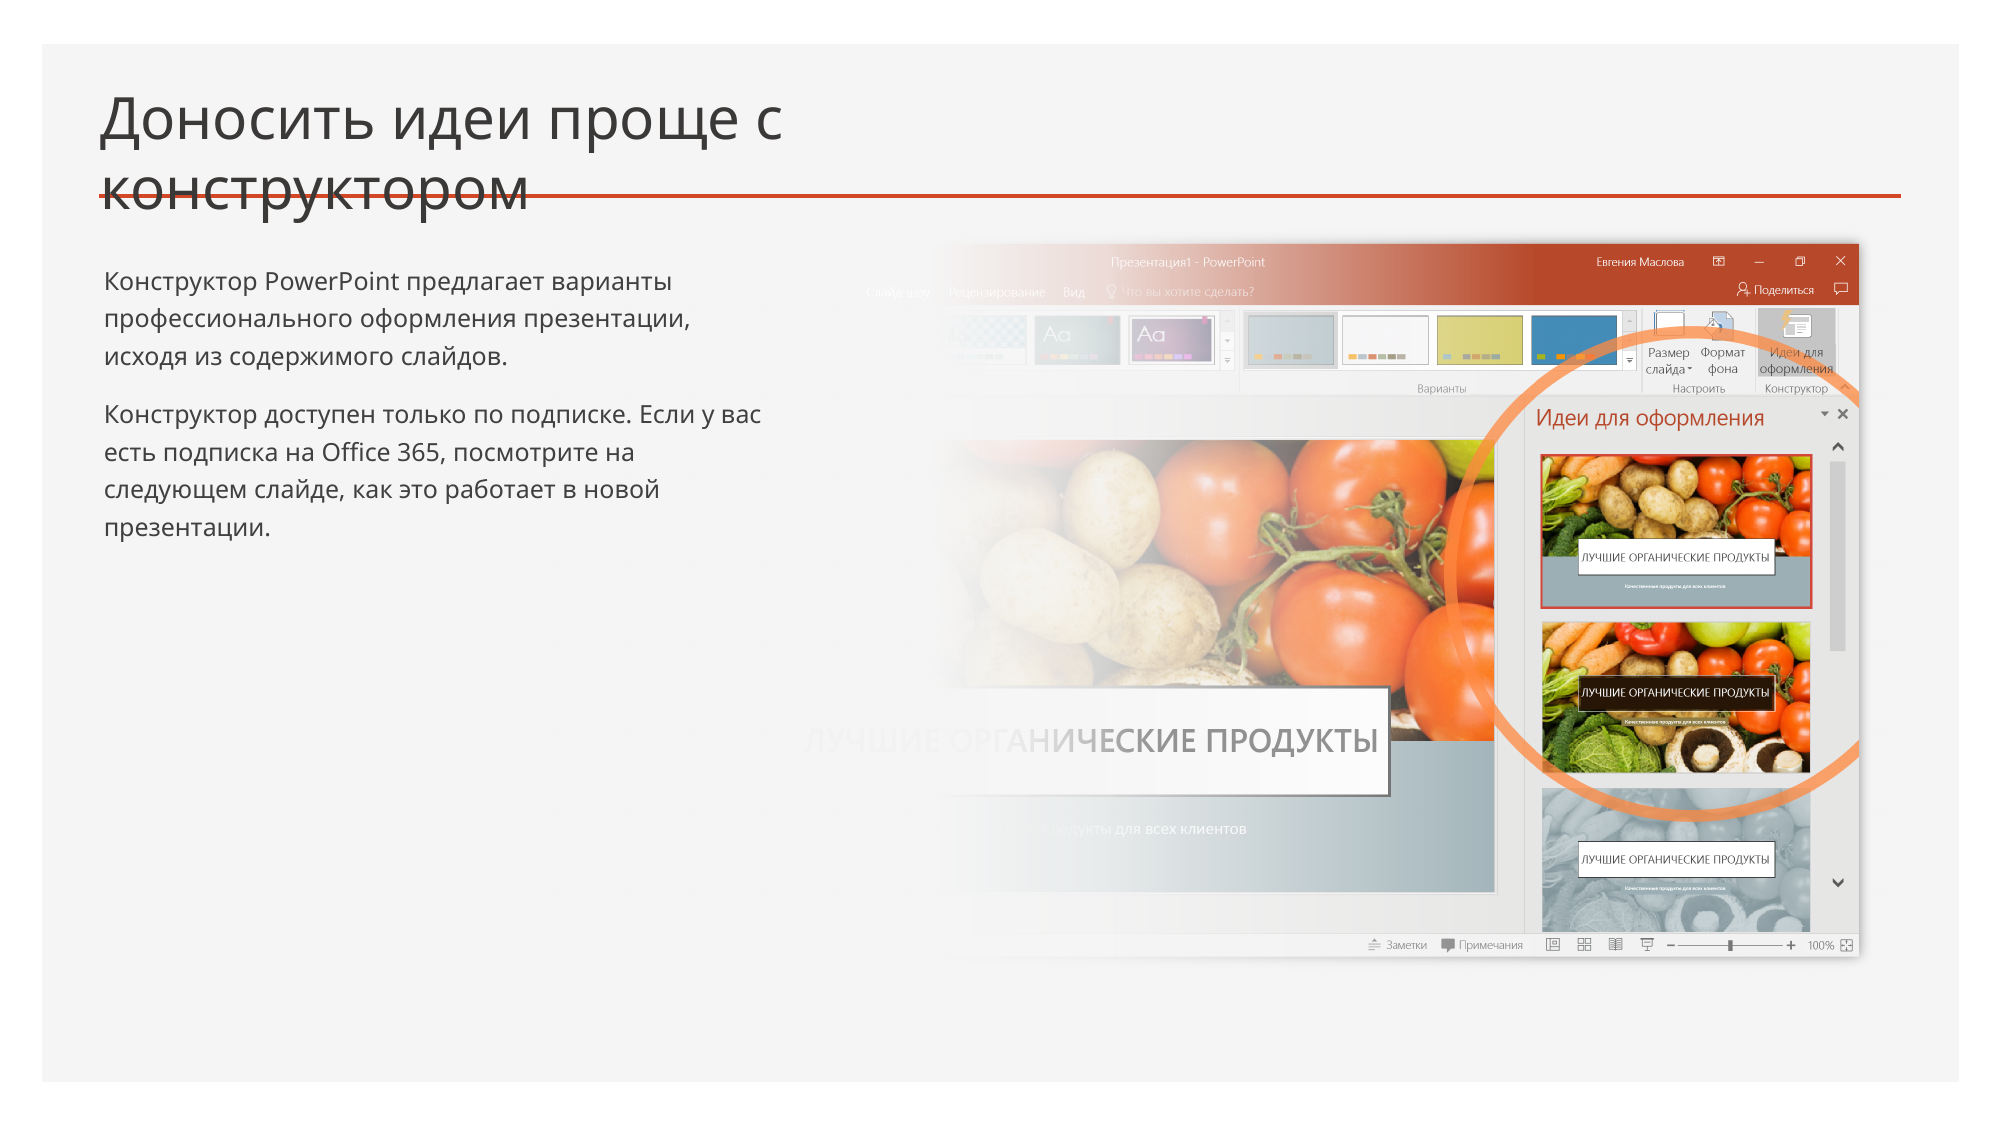

# Доносить идеи проще с конструктором
Конструктор PowerPoint предлагает варианты профессионального оформления презентации, исходя из содержимого слайдов.
Конструктор доступен только по подписке. Если у вас есть подписка на Office 365, посмотрите на следующем слайде, как это работает в новой презентации.